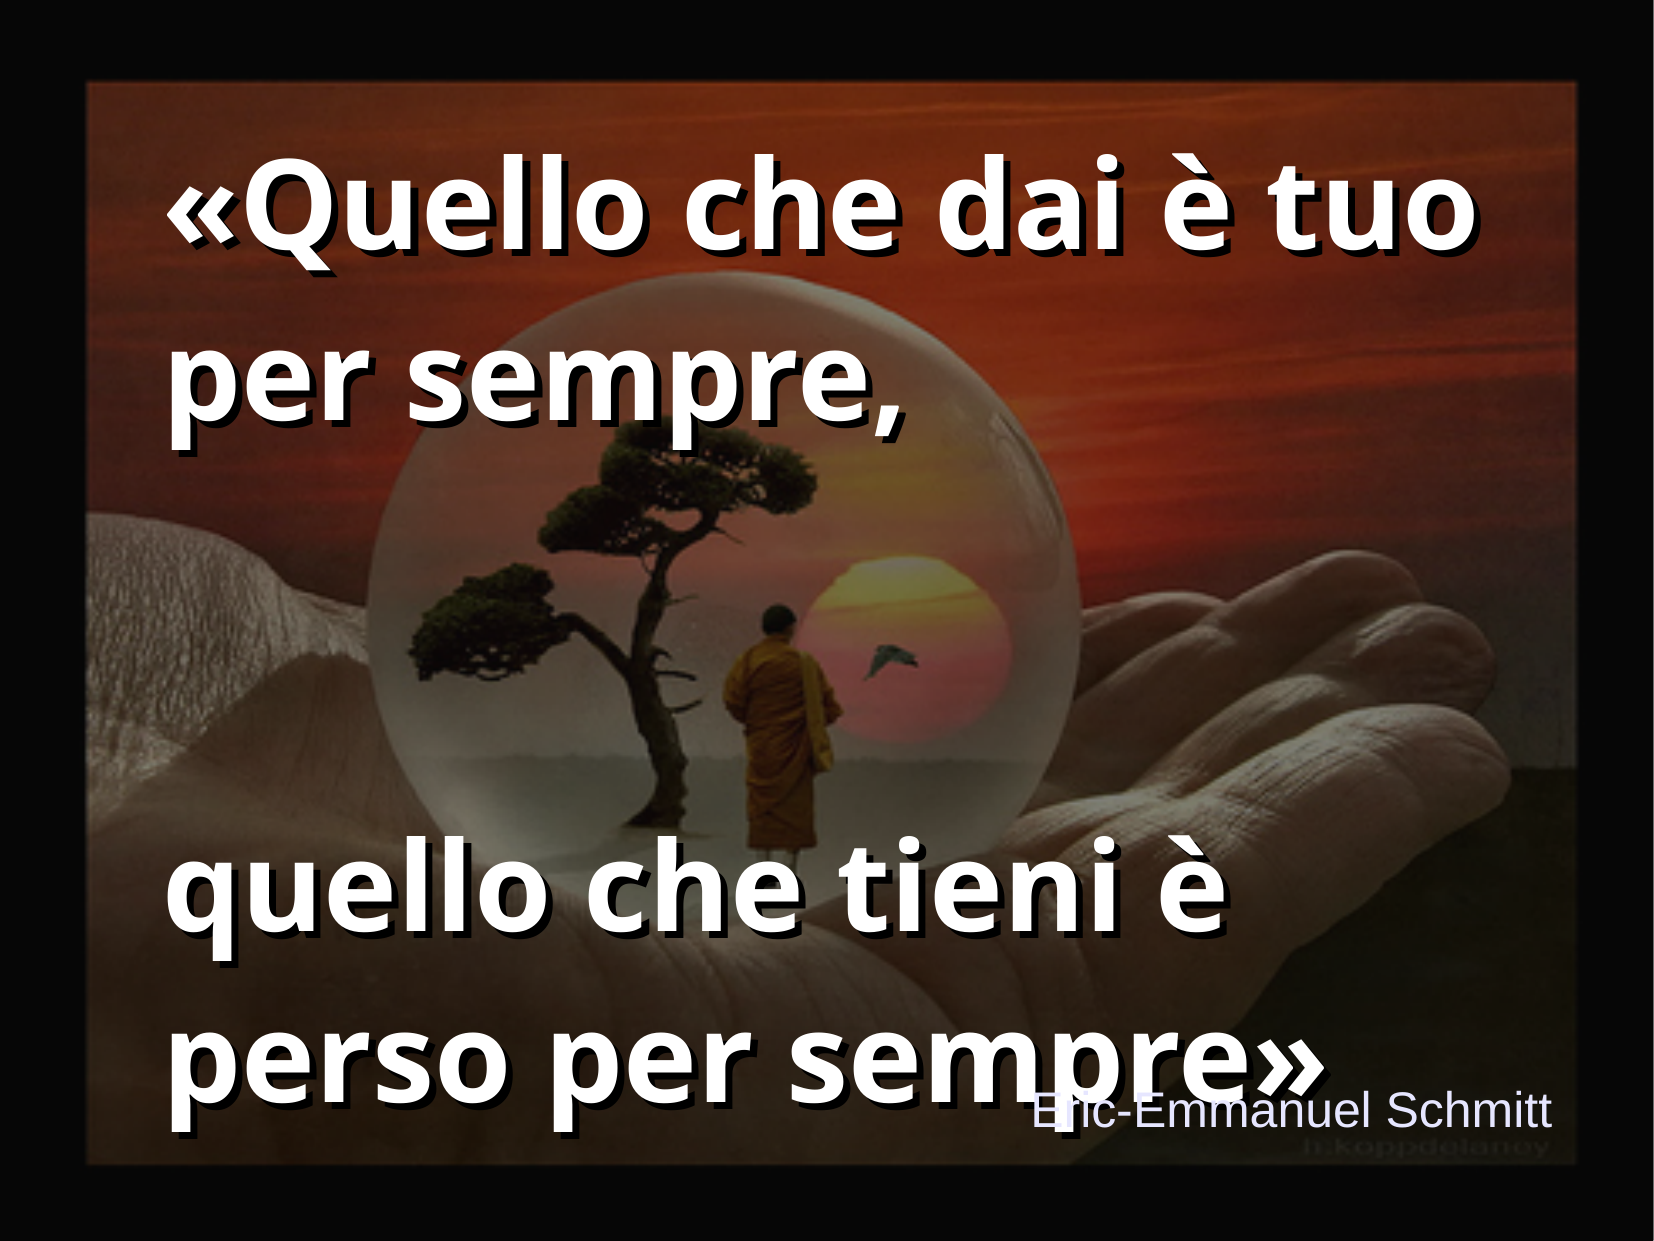

«Quello che dai è tuo per sempre,
quello che tieni è perso per sempre»
Eric-Emmanuel Schmitt